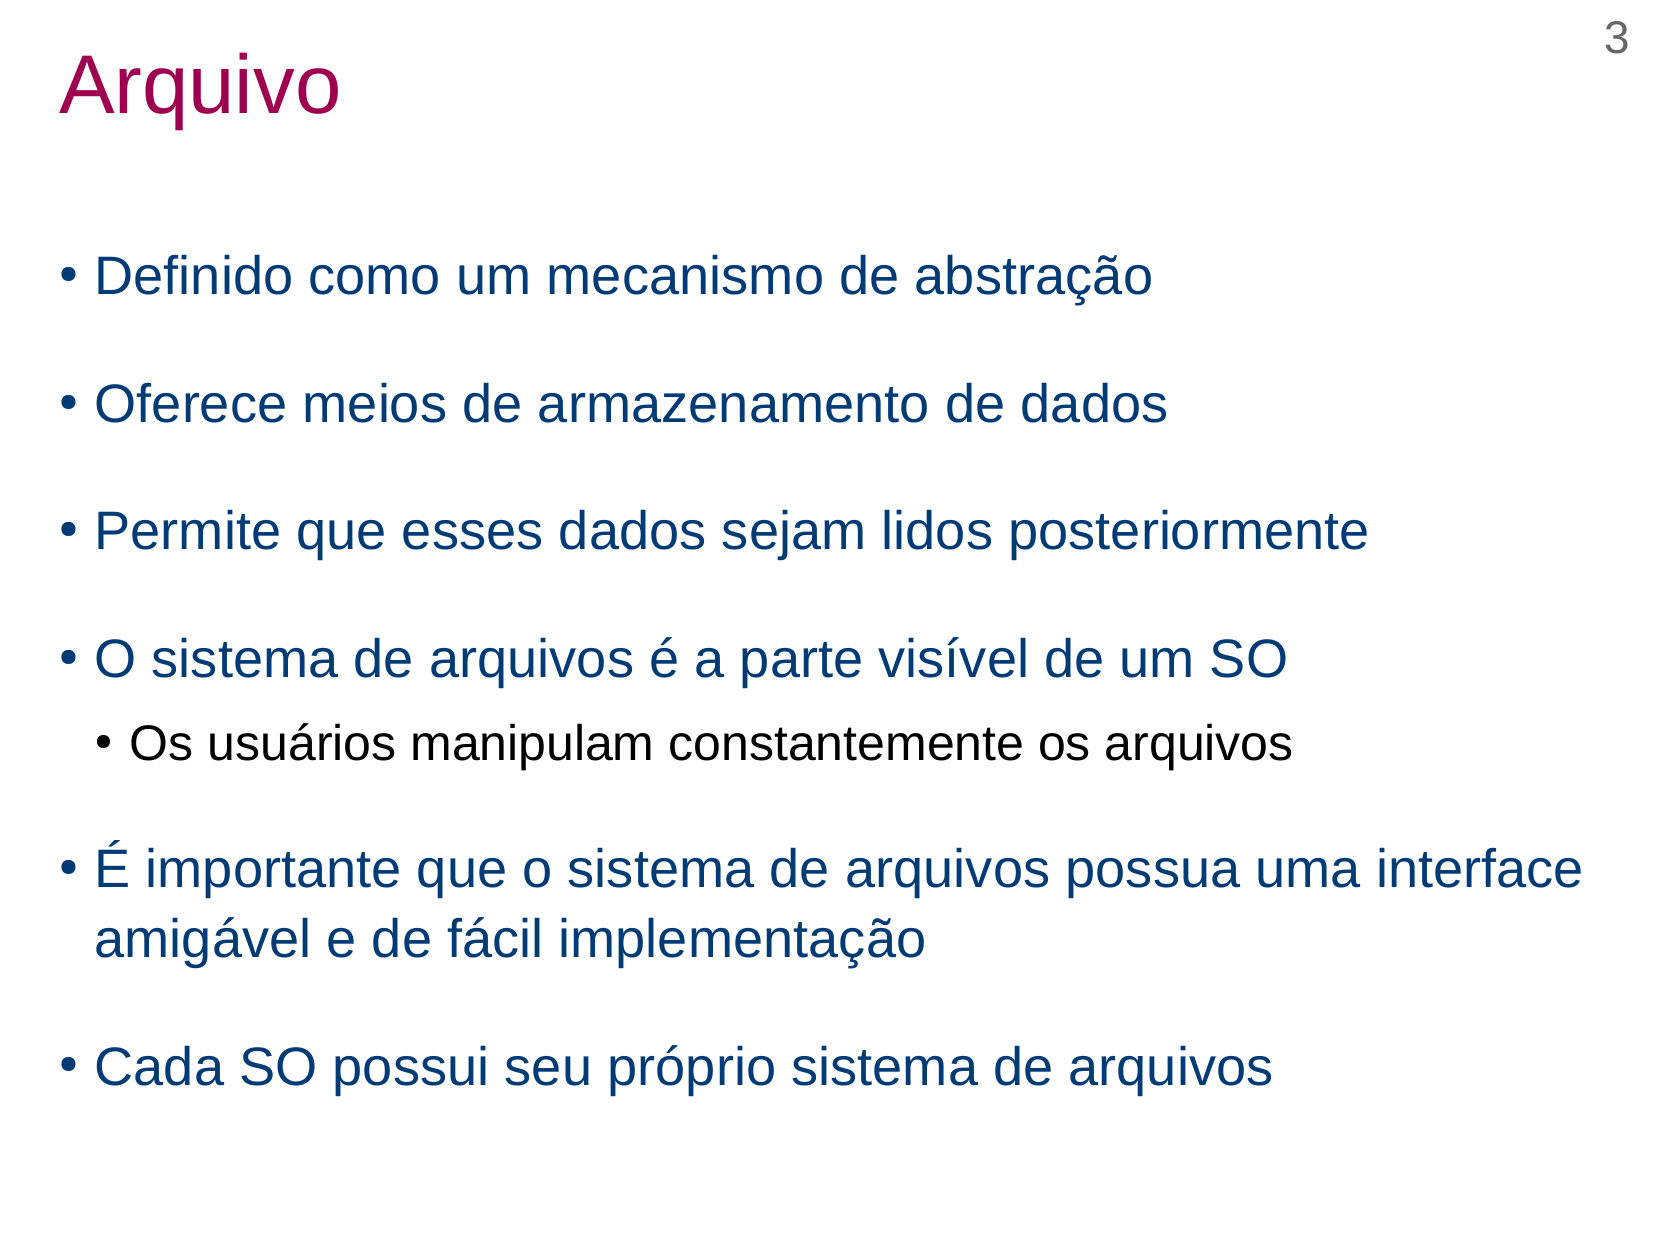

3
# Arquivo
Definido como um mecanismo de abstração
Oferece meios de armazenamento de dados
Permite que esses dados sejam lidos posteriormente
O sistema de arquivos é a parte visível de um SO
Os usuários manipulam constantemente os arquivos
É importante que o sistema de arquivos possua uma interface amigável e de fácil implementação
Cada SO possui seu próprio sistema de arquivos